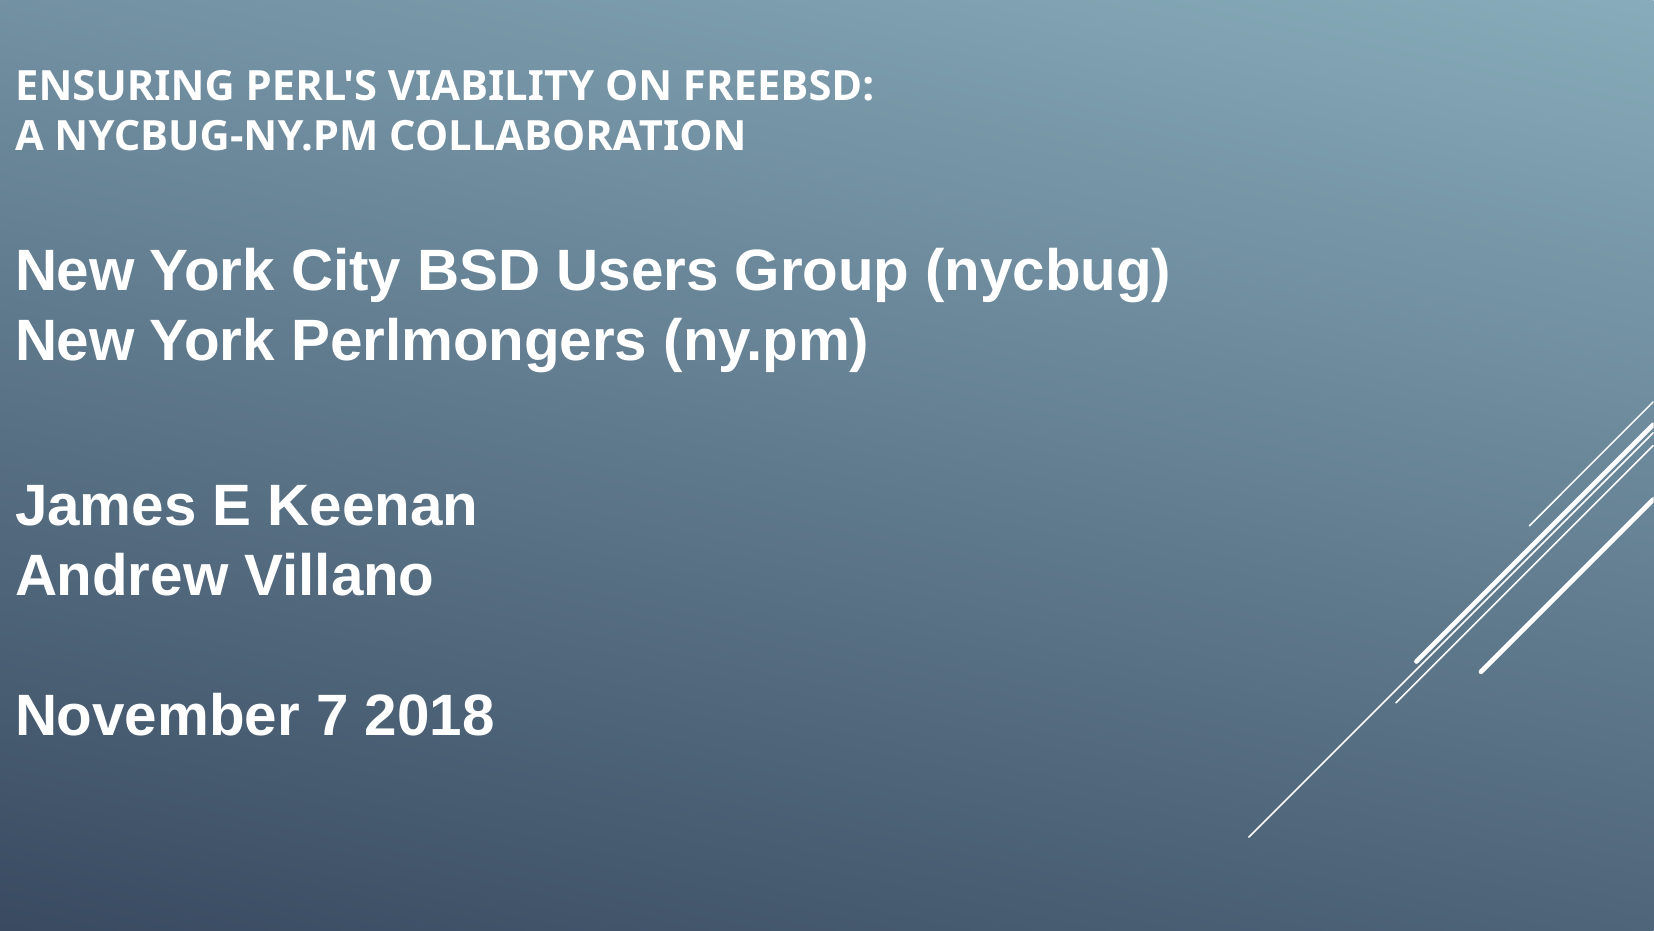

# Ensuring Perl's Viability on FreeBSD: A NYCBUG-NY.PM Collaboration
New York City BSD Users Group (nycbug)
New York Perlmongers (ny.pm)
James E Keenan
Andrew Villano
November 7 2018